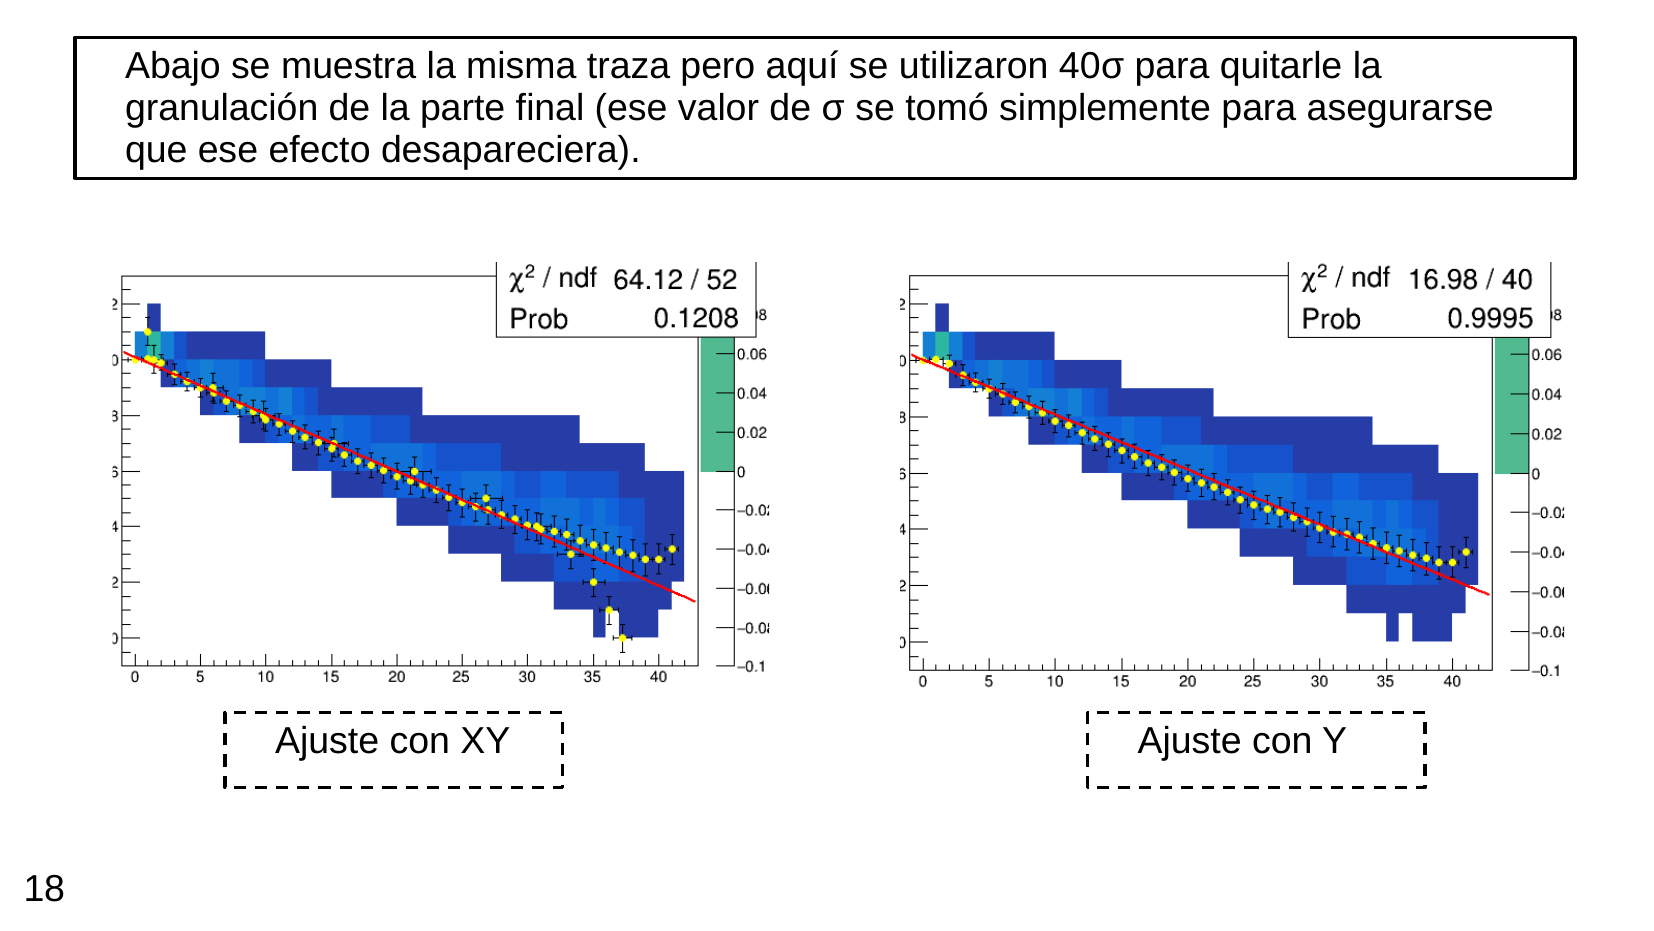

Abajo se muestra la misma traza pero aquí se utilizaron 40σ para quitarle la granulación de la parte final (ese valor de σ se tomó simplemente para asegurarse que ese efecto desapareciera).
Ajuste con XY
Ajuste con Y